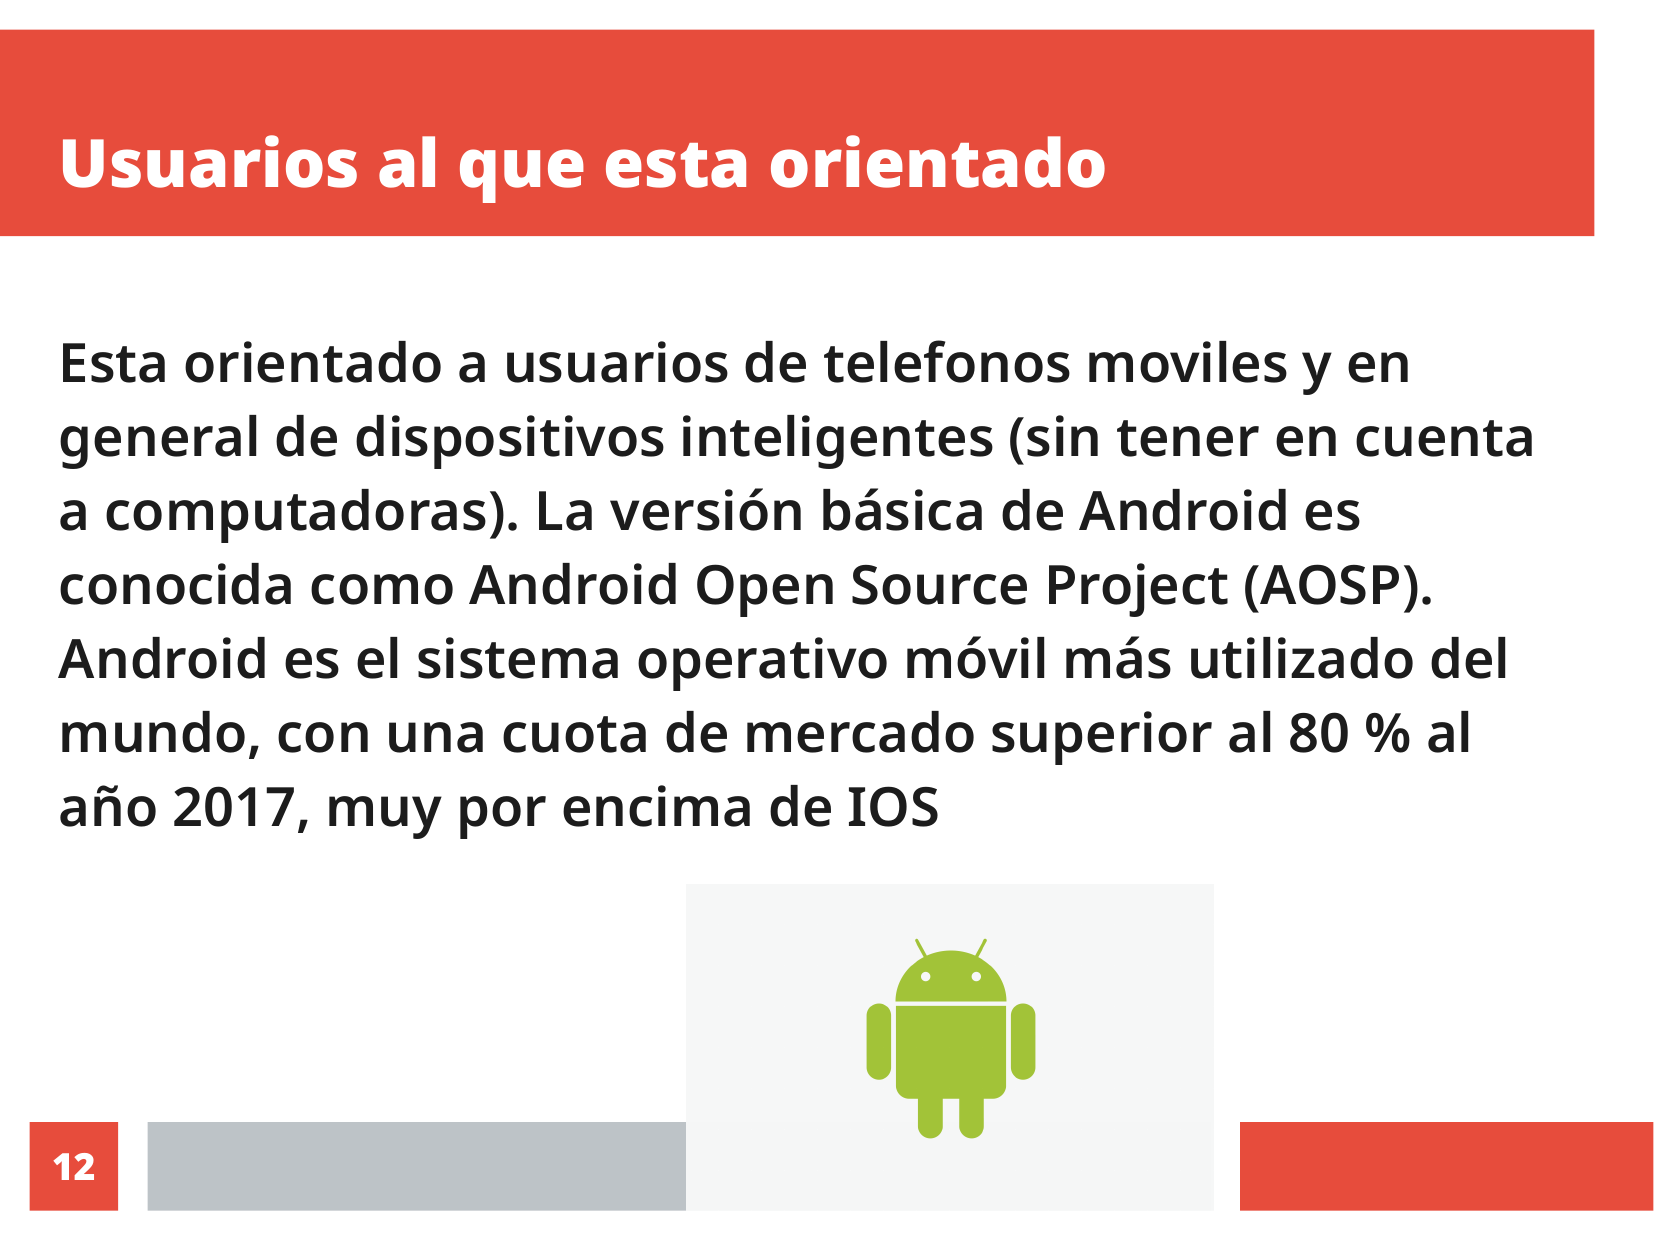

# Usuarios al que esta orientado
Esta orientado a usuarios de telefonos moviles y en general de dispositivos inteligentes (sin tener en cuenta a computadoras). La versión básica de Android es conocida como Android Open Source Project (AOSP). Android es el sistema operativo móvil más utilizado del mundo, con una cuota de mercado superior al 80 % al año 2017, muy por encima de IOS
12